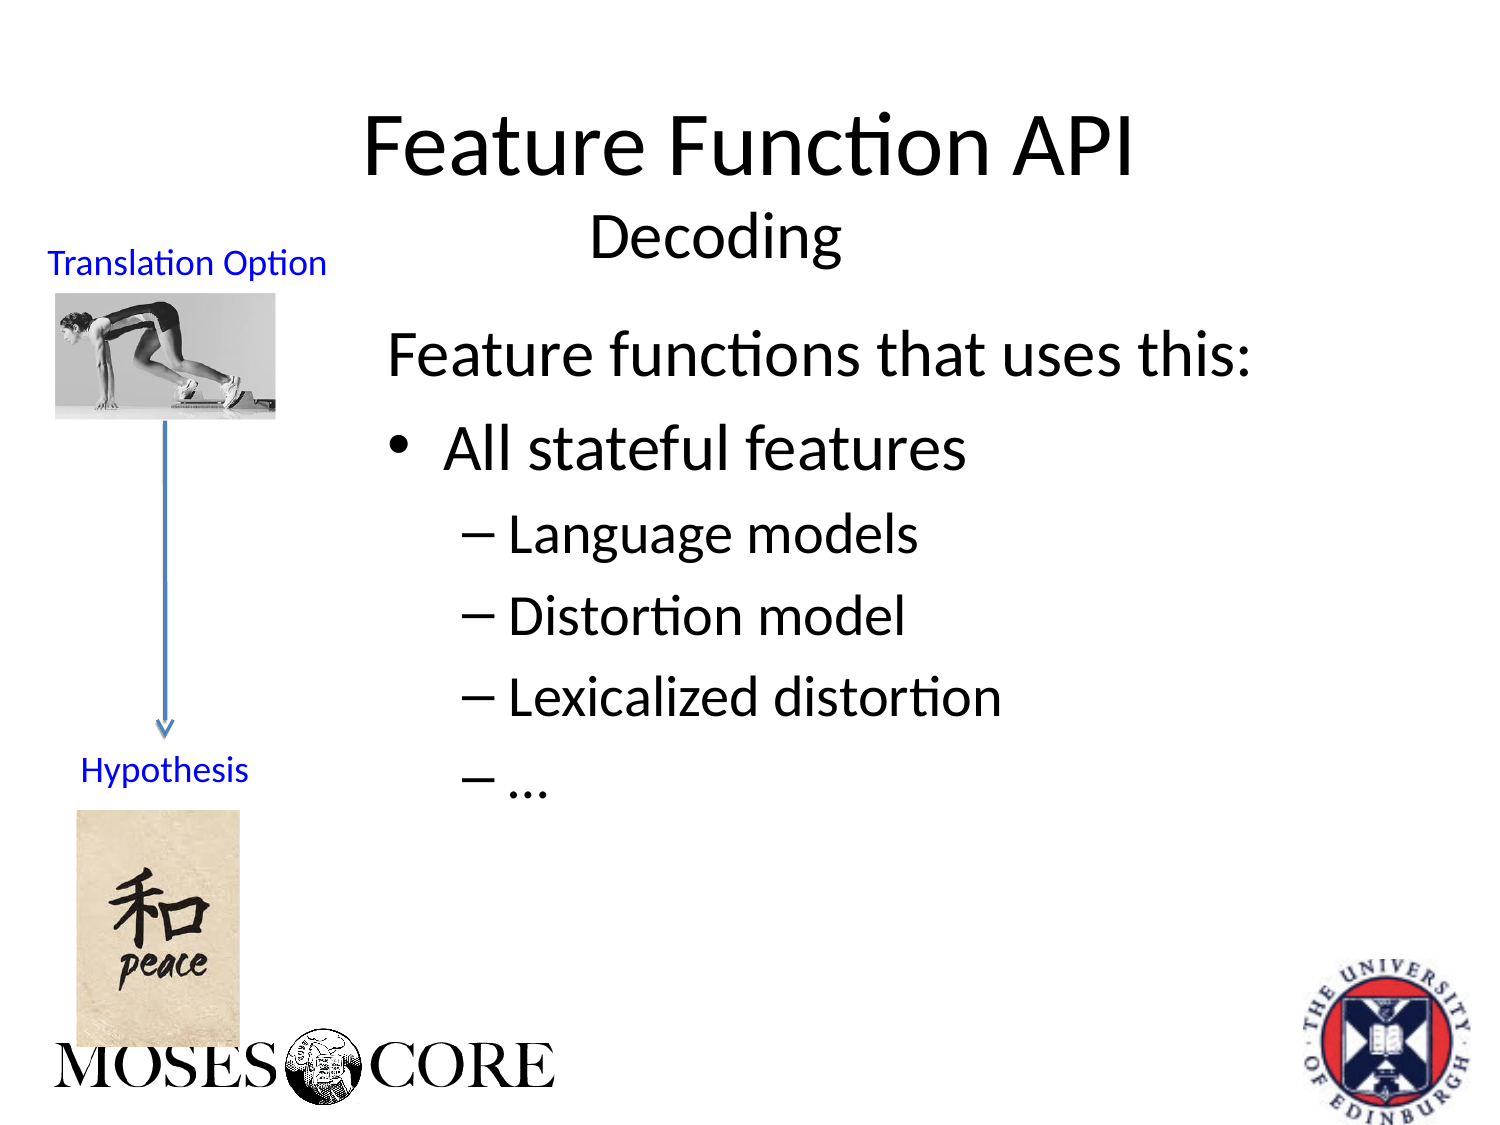

# Feature Function API
Decoding
Translation Option
Feature functions that uses this:
All stateful features
Language models
Distortion model
Lexicalized distortion
…
Hypothesis